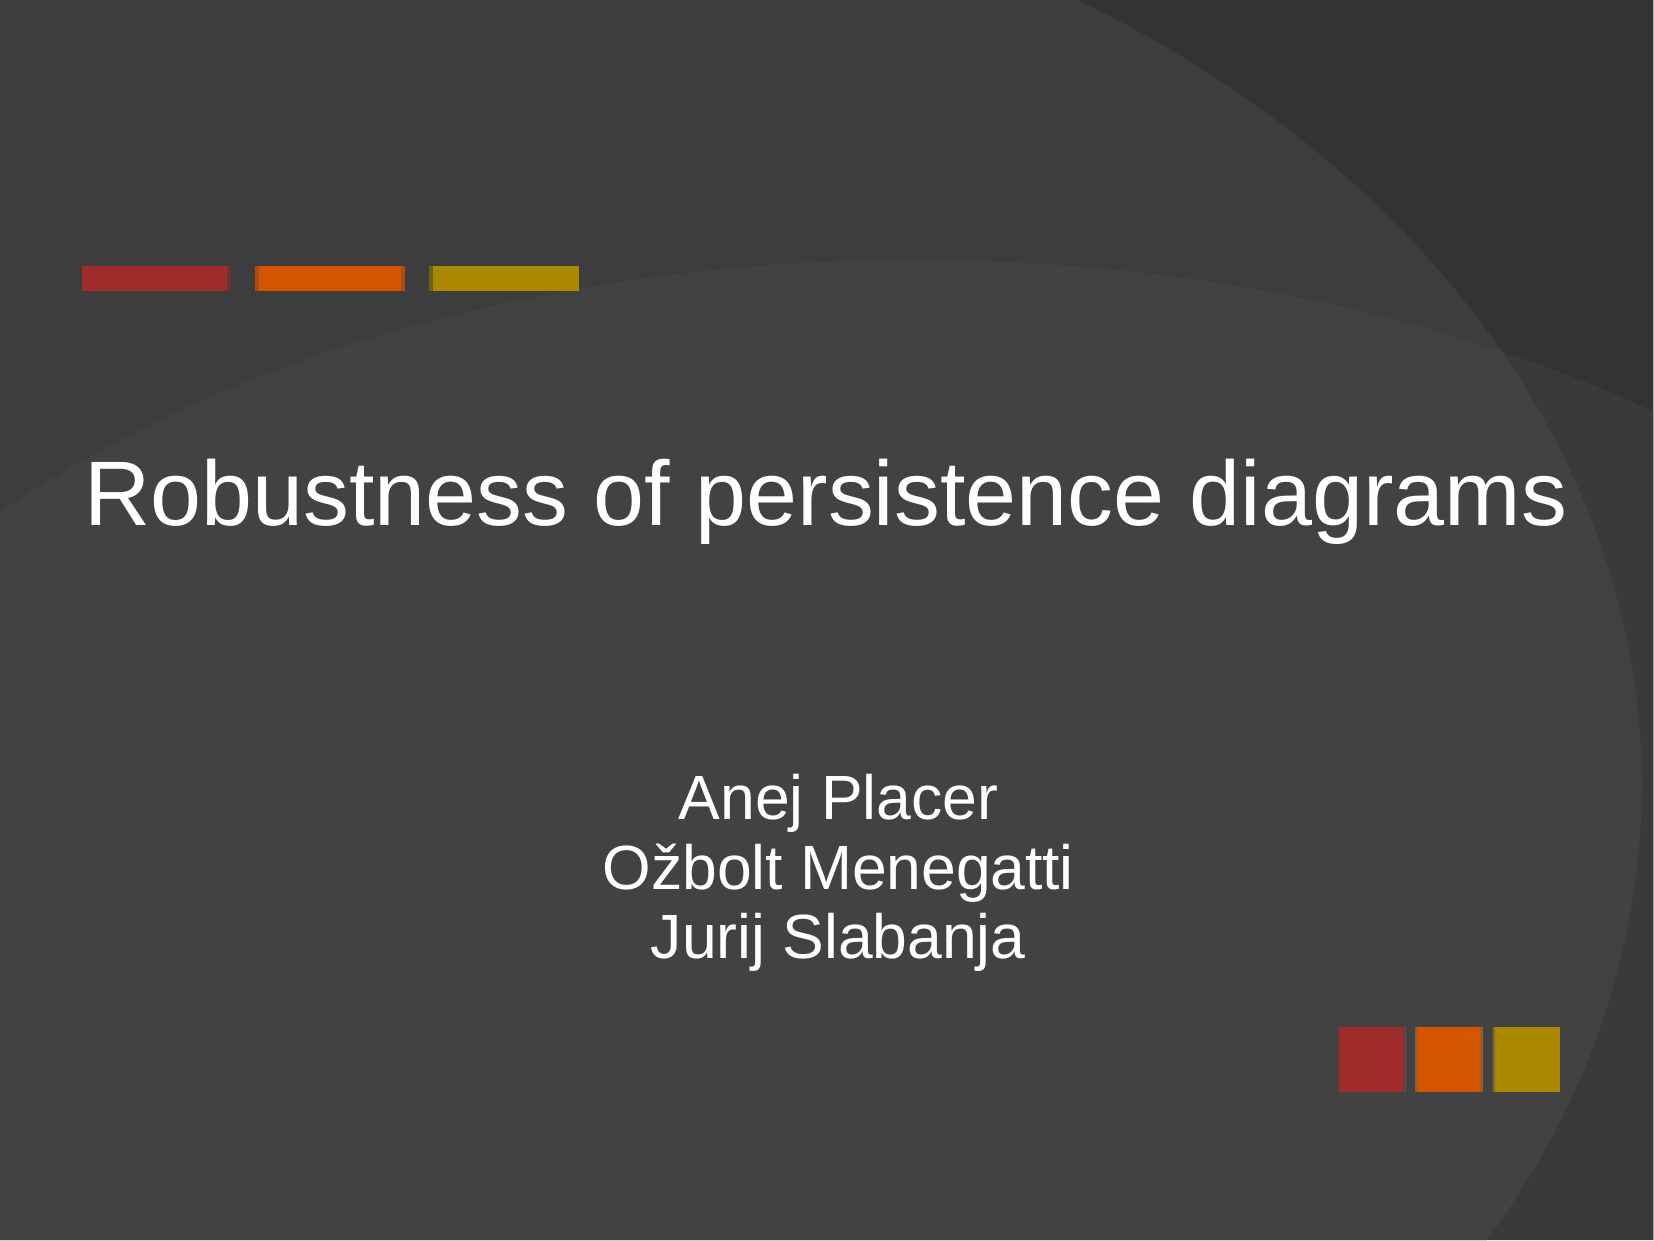

# Robustness of persistence diagrams
Anej Placer
Ožbolt Menegatti
Jurij Slabanja